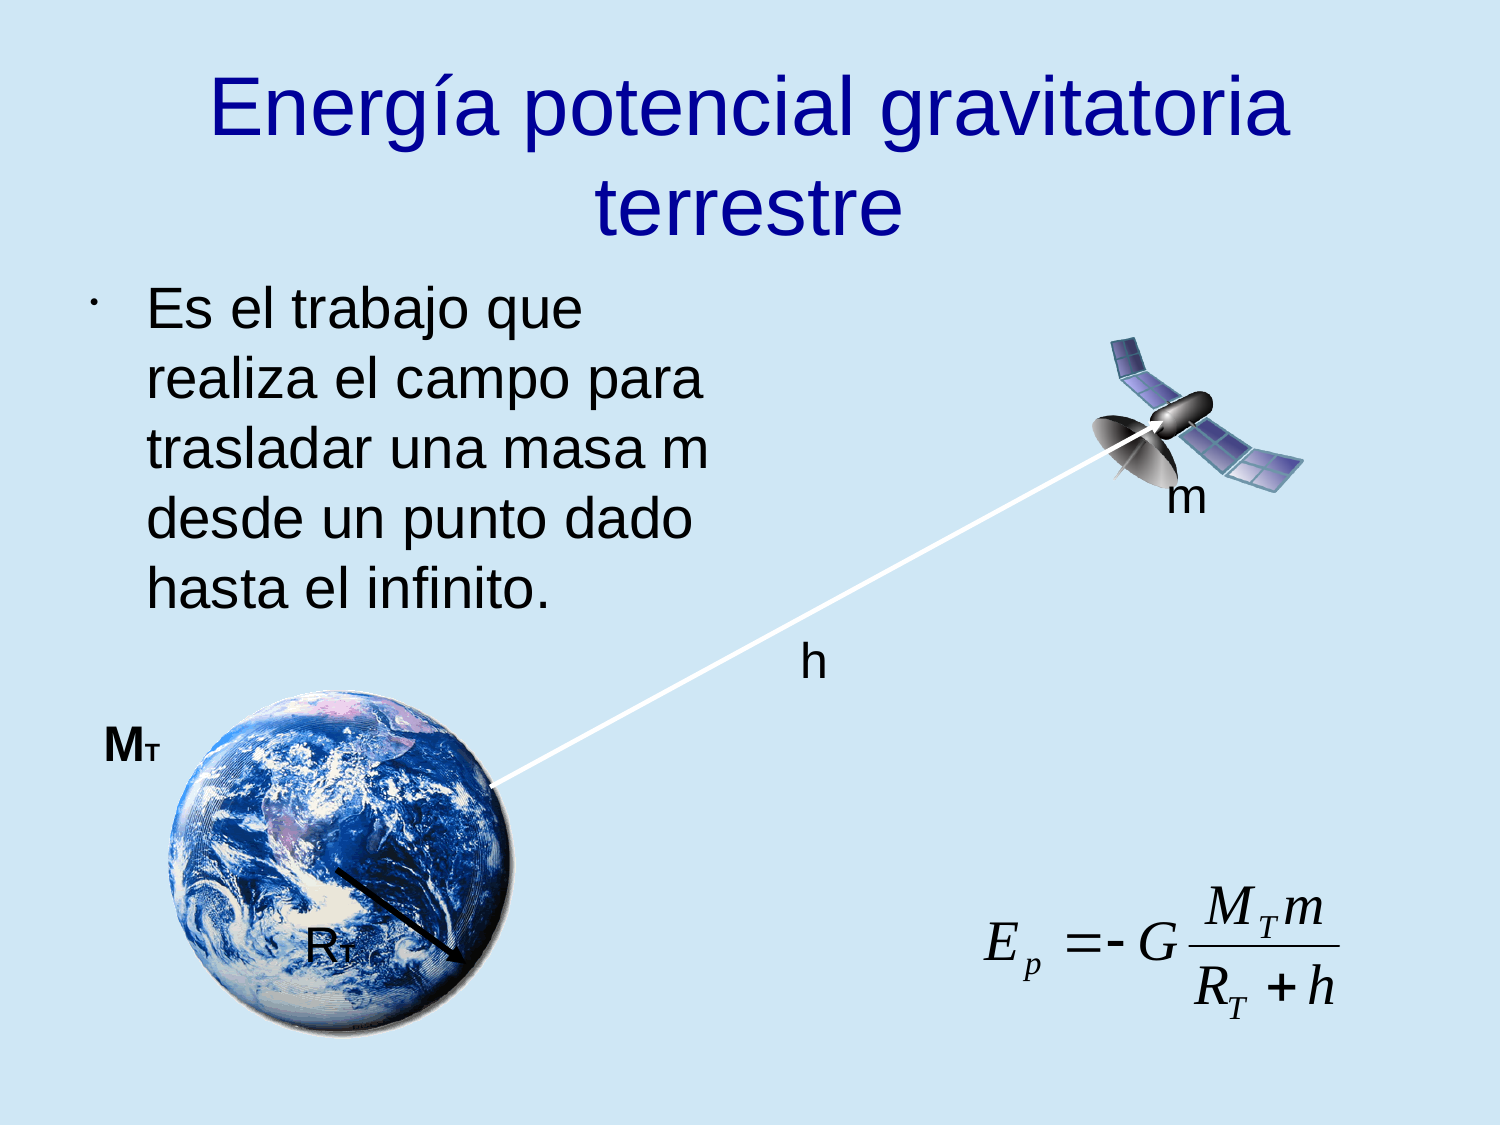

# Energía potencial gravitatoria terrestre
Es el trabajo que realiza el campo para trasladar una masa m desde un punto dado hasta el infinito.
m
h
MT
RT